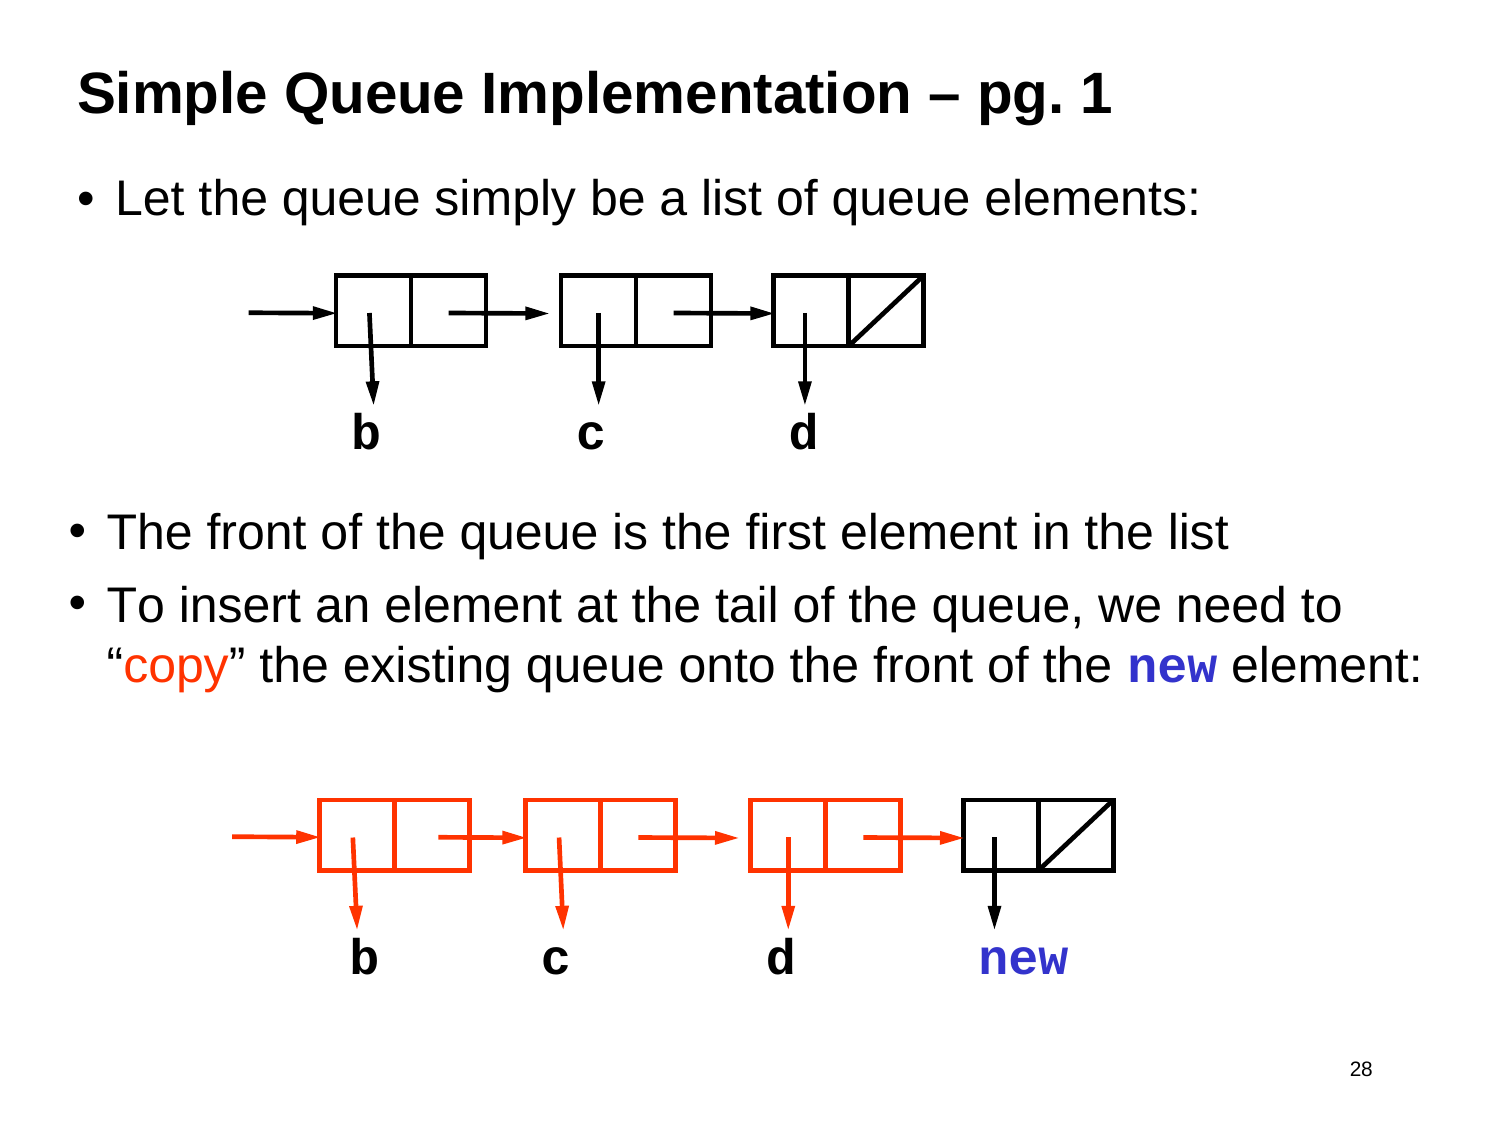

# Simple Queue Implementation – pg. 1
Let the queue simply be a list of queue elements:
b
c
d
The front of the queue is the first element in the list
To insert an element at the tail of the queue, we need to “copy” the existing queue onto the front of the new element:
b
c
d
new
28